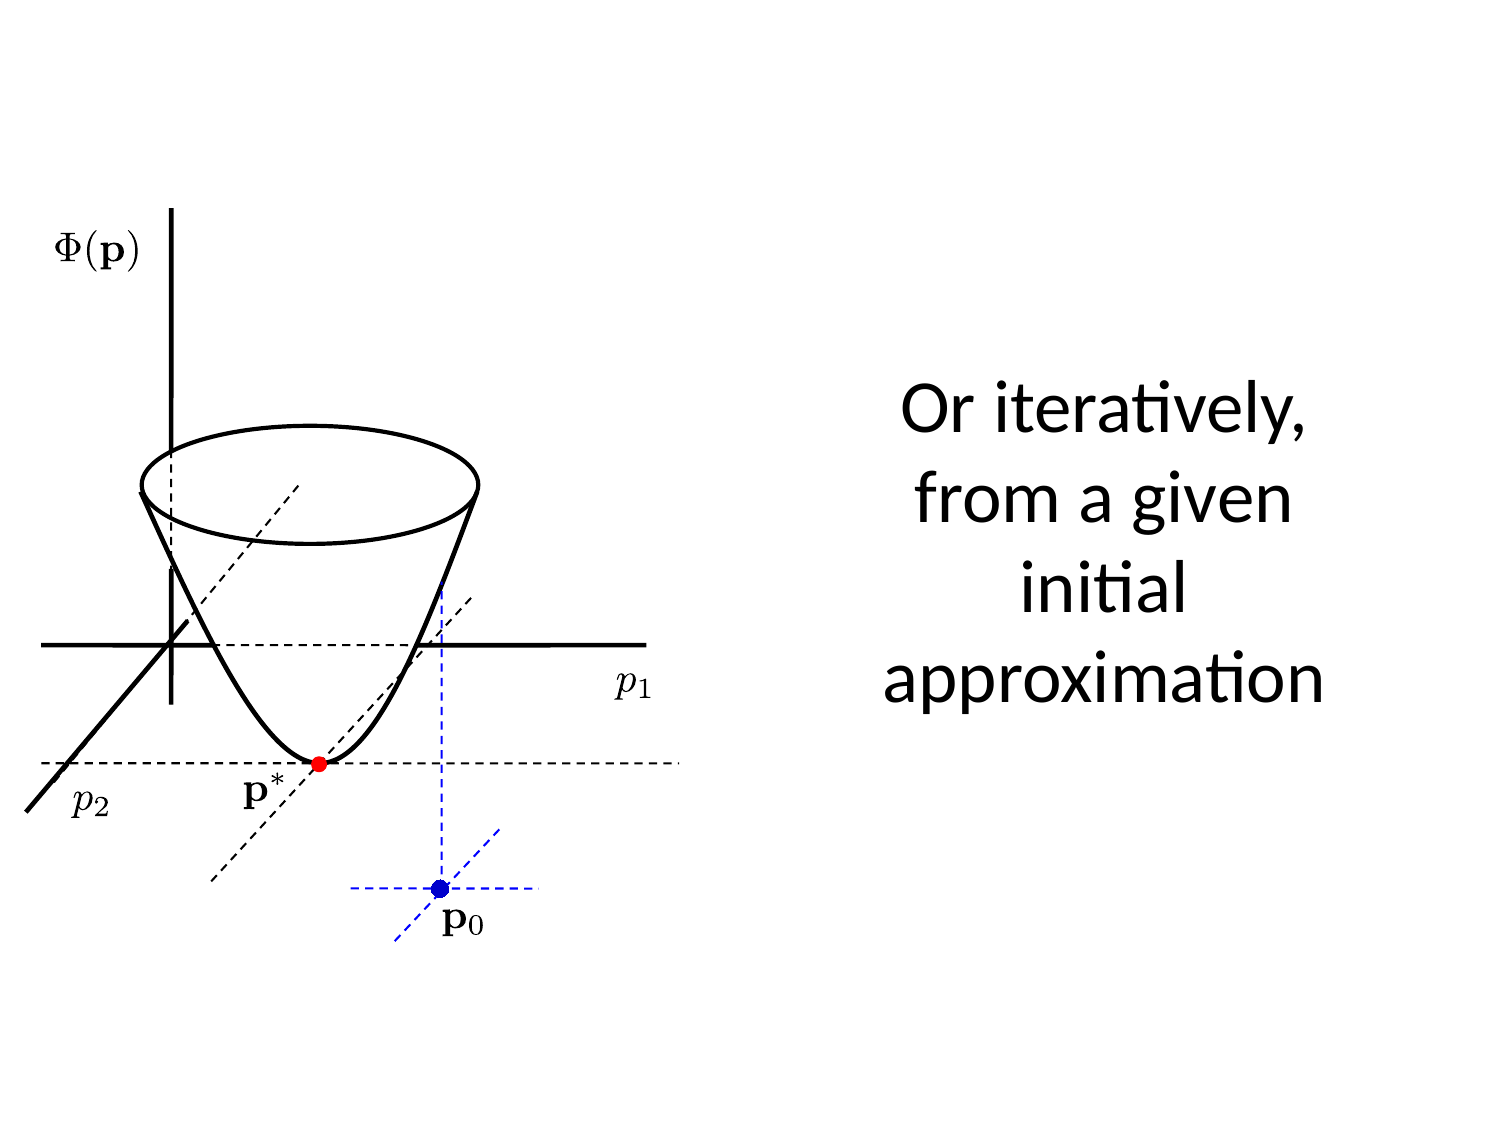

Or iteratively, from a given initial approximation